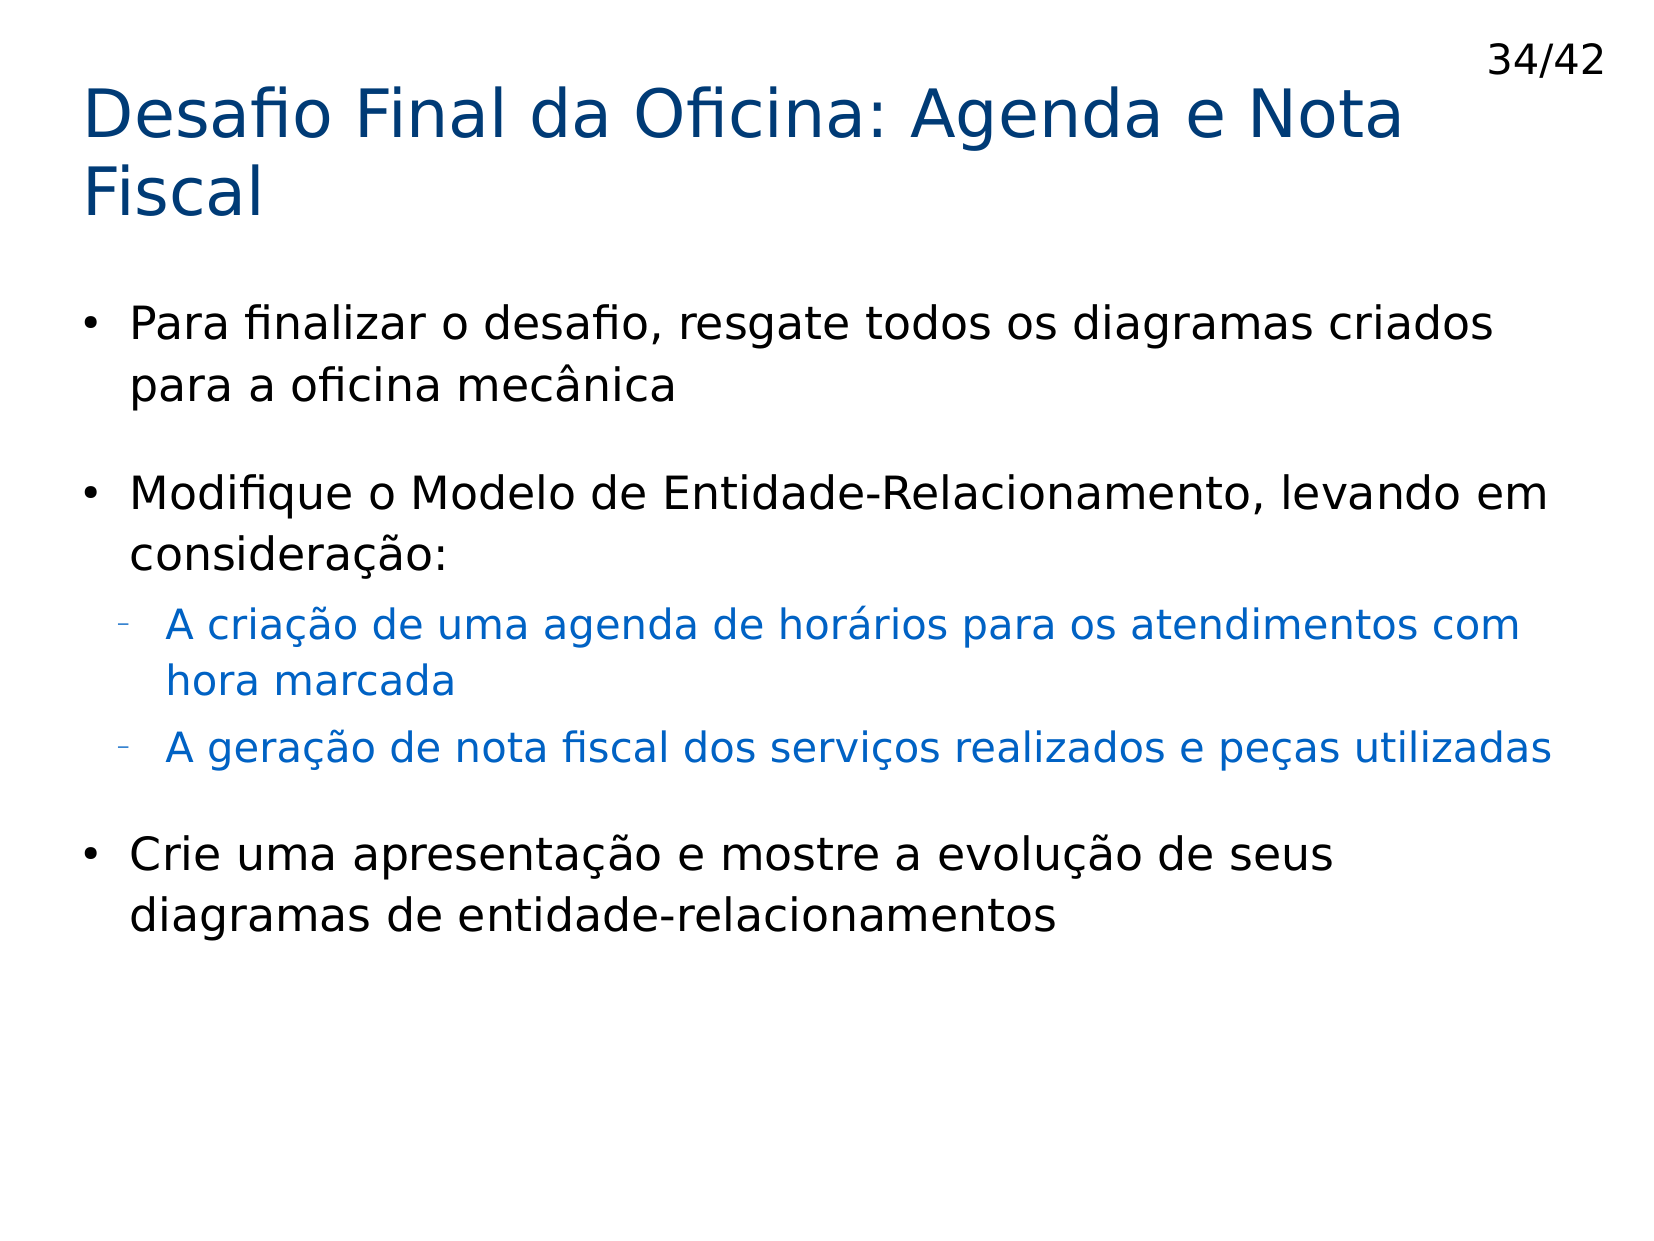

34
# Desafio Final da Oficina: Agenda e Nota Fiscal
Para finalizar o desafio, resgate todos os diagramas criados para a oficina mecânica
Modifique o Modelo de Entidade-Relacionamento, levando em consideração:
A criação de uma agenda de horários para os atendimentos com hora marcada
A geração de nota fiscal dos serviços realizados e peças utilizadas
Crie uma apresentação e mostre a evolução de seus diagramas de entidade-relacionamentos